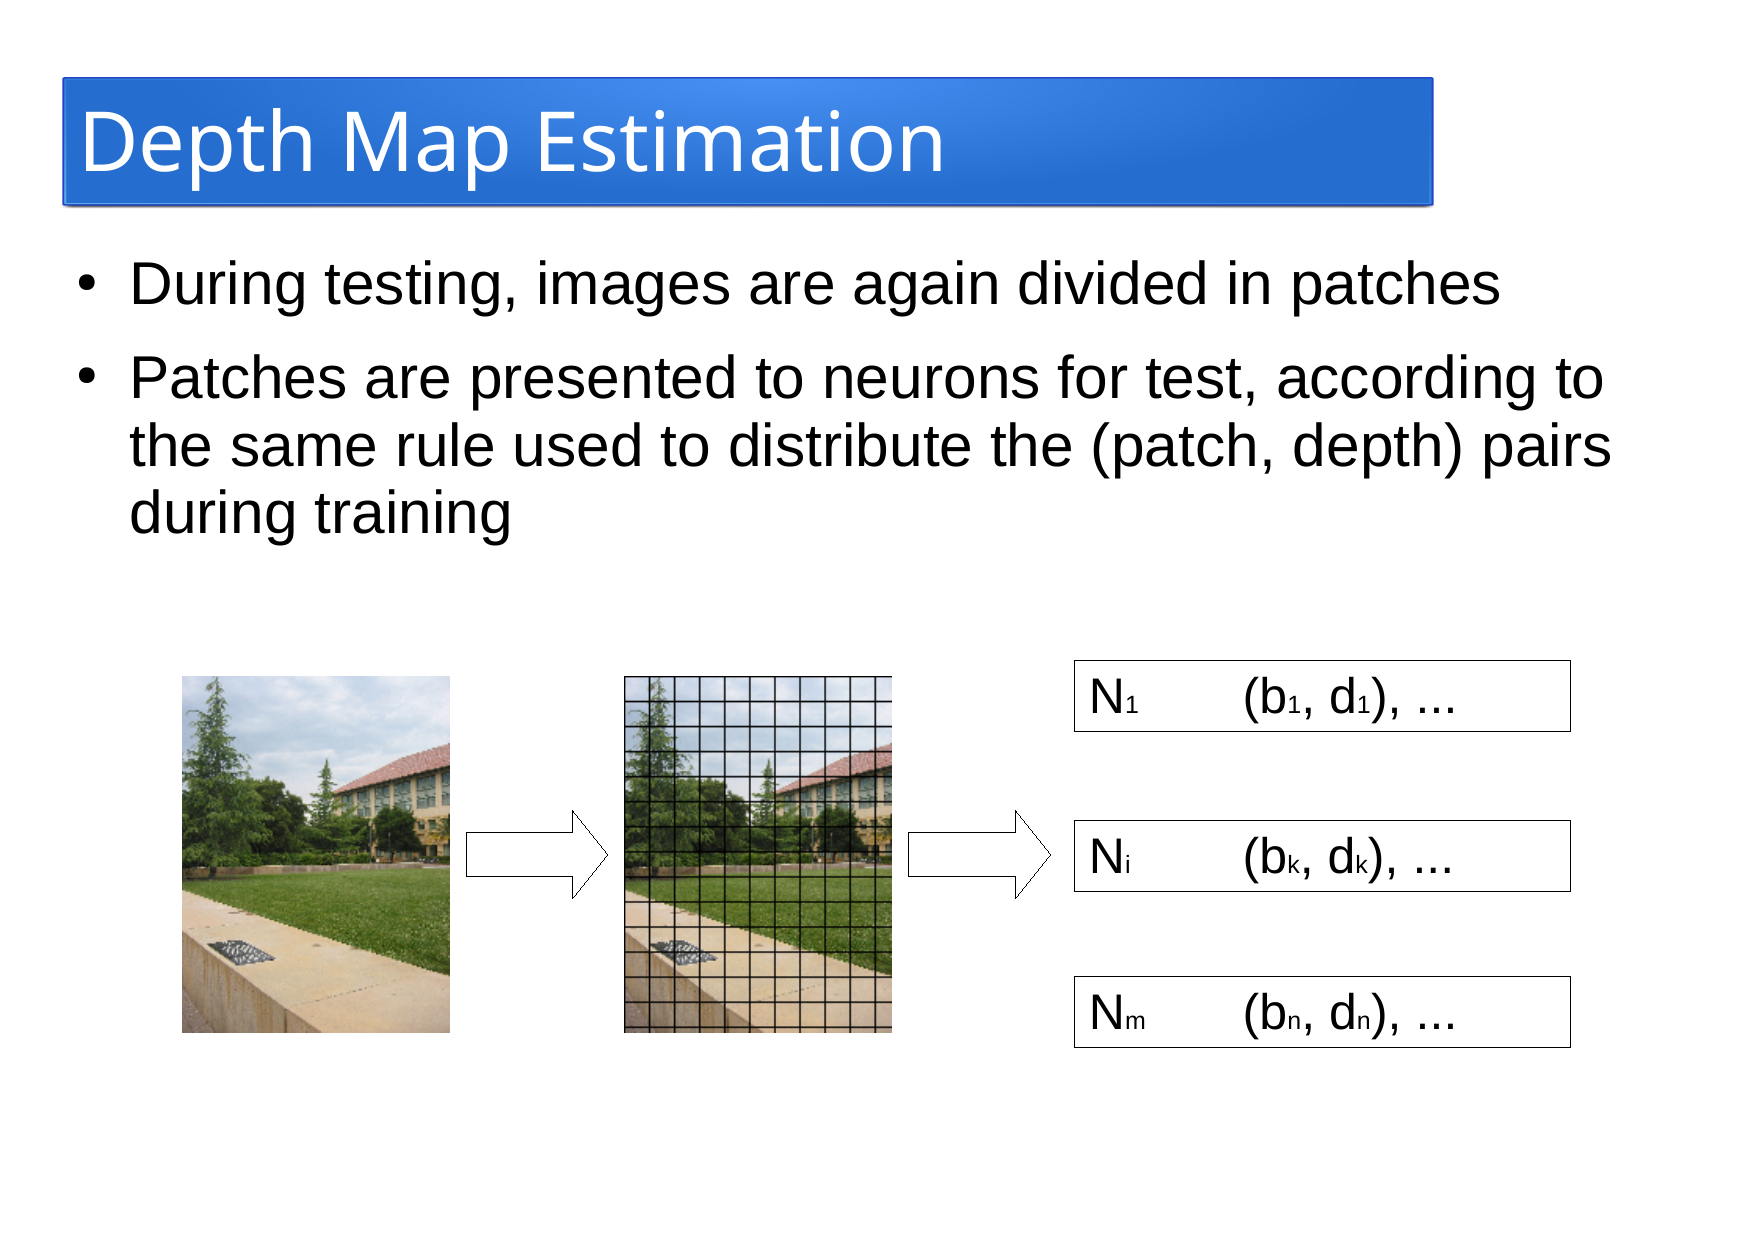

# Depth Map Estimation
During testing, images are again divided in patches
Patches are presented to neurons for test, according to the same rule used to distribute the (patch, depth) pairs during training
N1
(b1, d1), ...
Ni
(bk, dk), ...
Nm
(bn, dn), ...